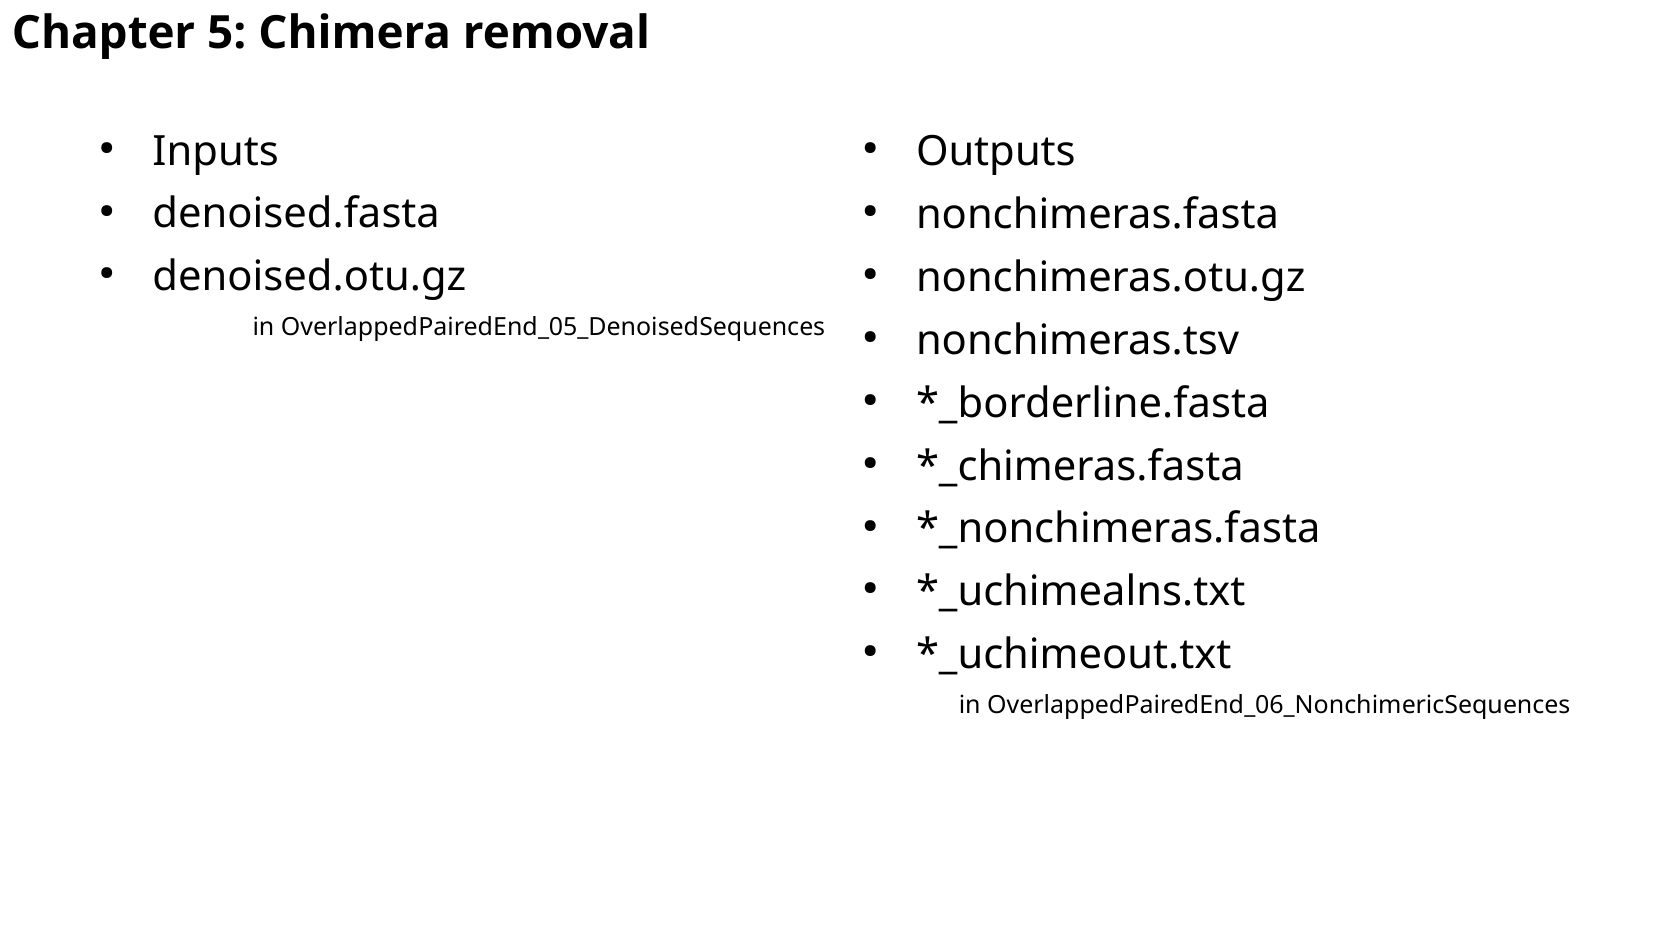

# Chapter 5: Chimera removal
Inputs
denoised.fasta
denoised.otu.gz
in OverlappedPairedEnd_05_DenoisedSequences
Outputs
nonchimeras.fasta
nonchimeras.otu.gz
nonchimeras.tsv
*_borderline.fasta
*_chimeras.fasta
*_nonchimeras.fasta
*_uchimealns.txt
*_uchimeout.txt
in OverlappedPairedEnd_06_NonchimericSequences